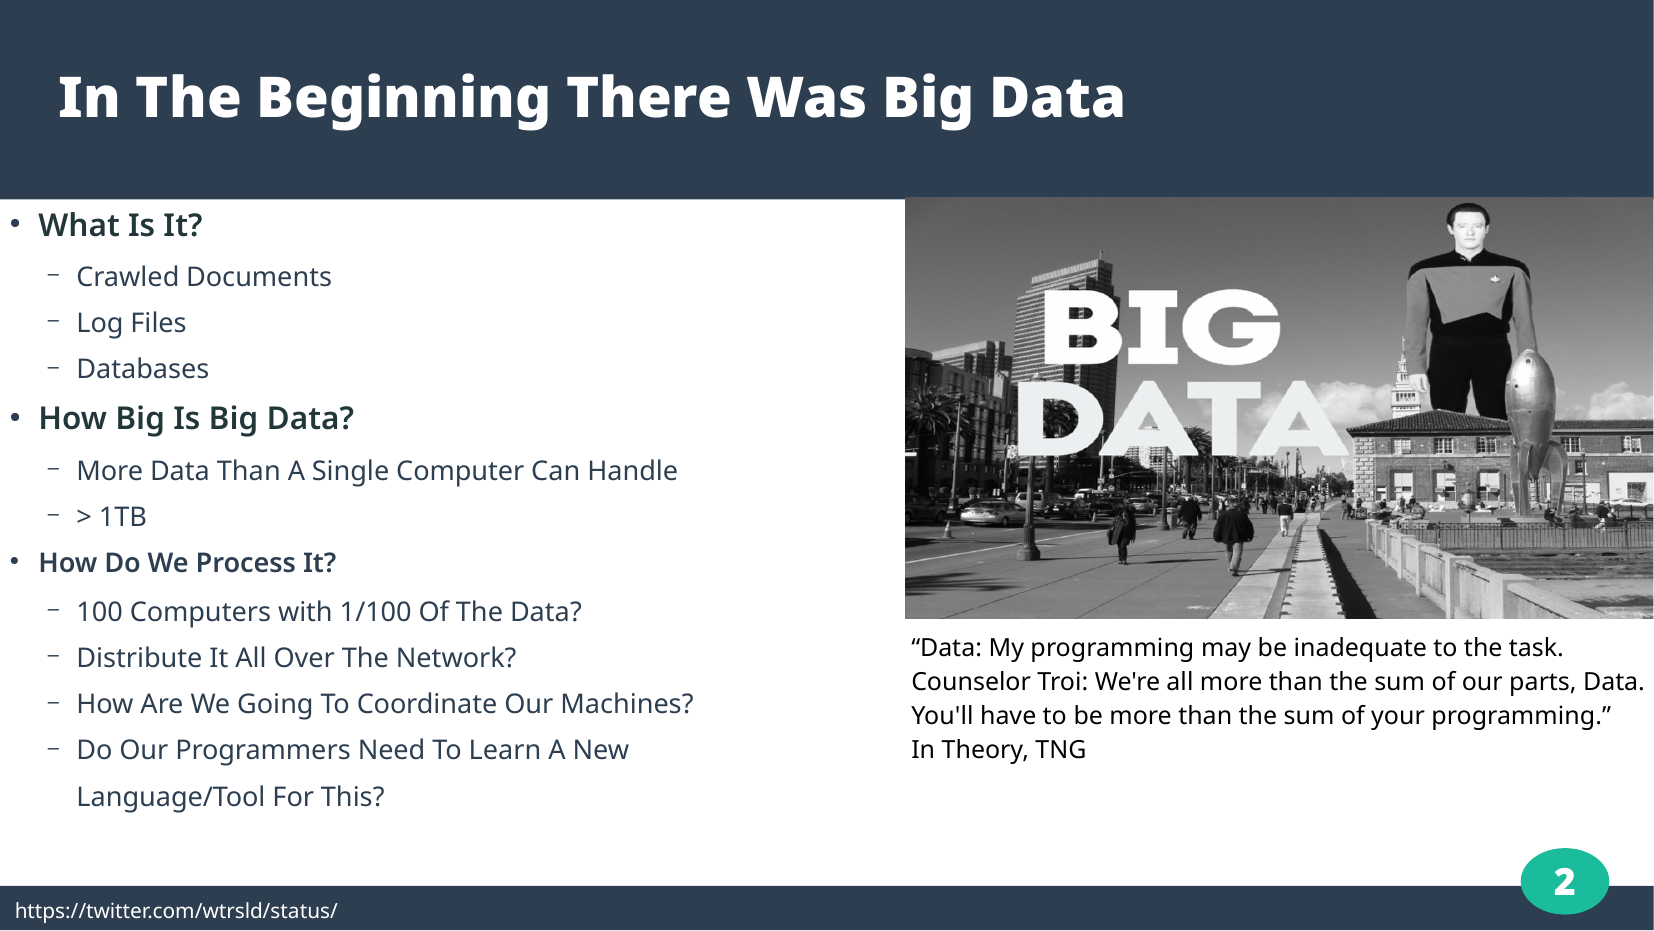

# In The Beginning There Was Big Data
What Is It?
Crawled Documents
Log Files
Databases
How Big Is Big Data?
More Data Than A Single Computer Can Handle
> 1TB
How Do We Process It?
100 Computers with 1/100 Of The Data?
Distribute It All Over The Network?
How Are We Going To Coordinate Our Machines?
Do Our Programmers Need To Learn A New
Language/Tool For This?
“Data: My programming may be inadequate to the task.
Counselor Troi: We're all more than the sum of our parts, Data. You'll have to be more than the sum of your programming.”
In Theory, TNG
2
https://twitter.com/wtrsld/status/424272437929205760